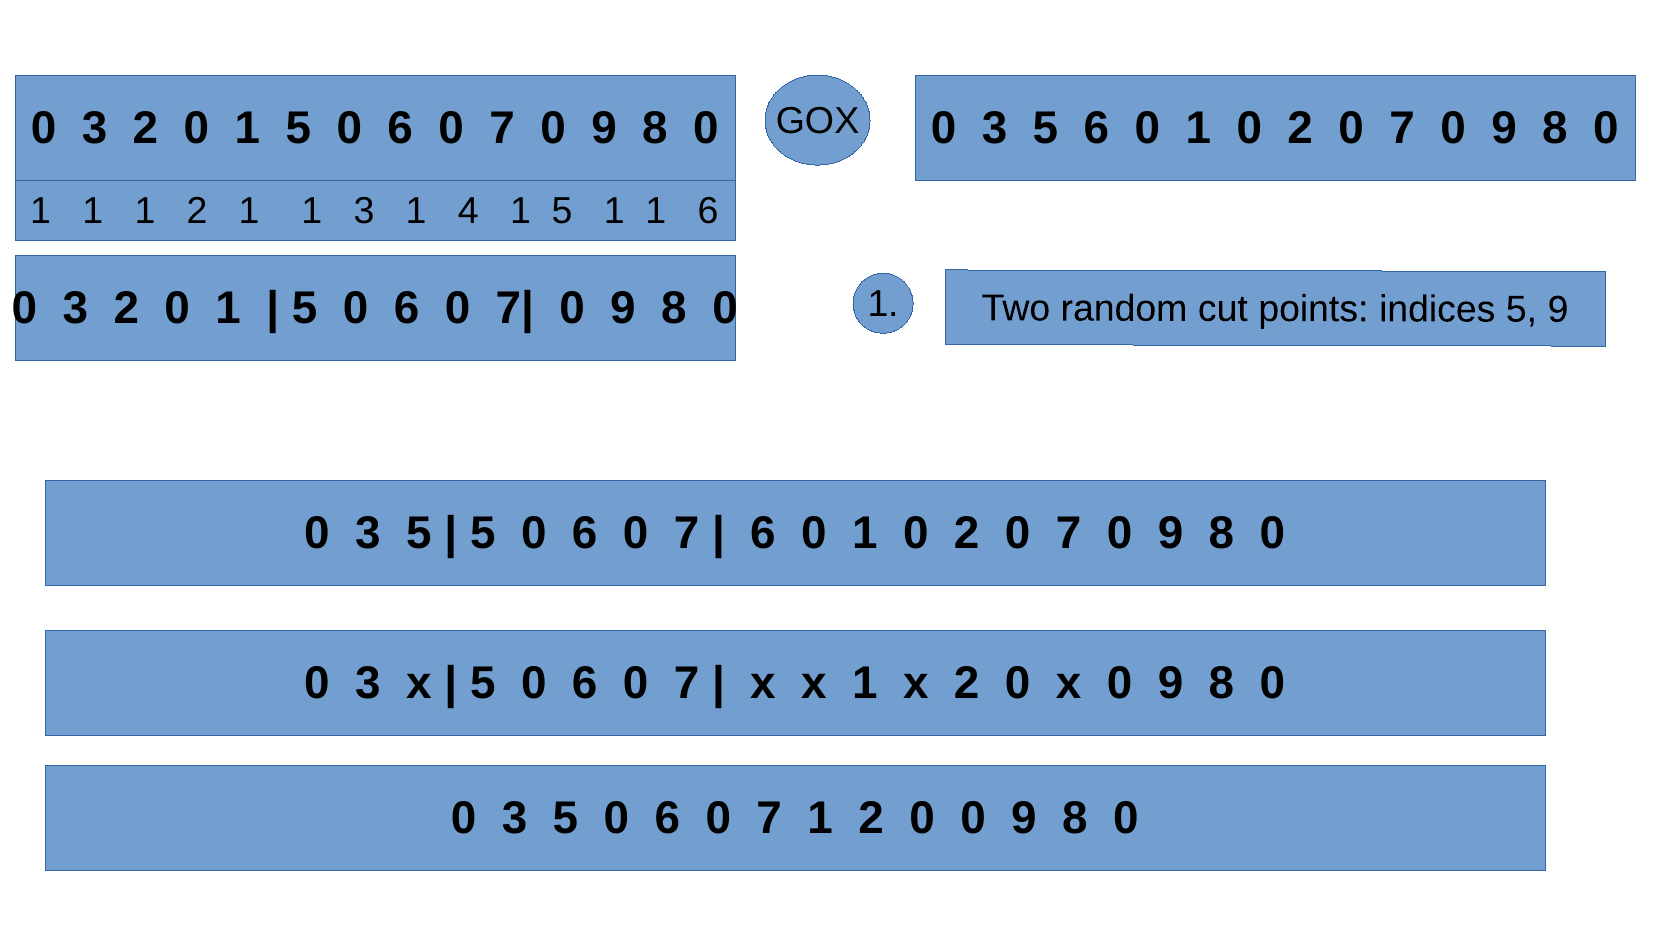

0 3 2 0 1 5 0 6 0 7 0 9 8 0
GOX
0 3 5 6 0 1 0 2 0 7 0 9 8 0
1 1 1 2 1 1 3 1 4 1 5 1 1 6
0 3 2 0 1 | 5 0 6 0 7| 0 9 8 0
Two random cut points: indices 5, 9
1.
0 3 5 | 5 0 6 0 7 | 6 0 1 0 2 0 7 0 9 8 0
0 3 x | 5 0 6 0 7 | x x 1 x 2 0 x 0 9 8 0
0 3 5 0 6 0 7 1 2 0 0 9 8 0